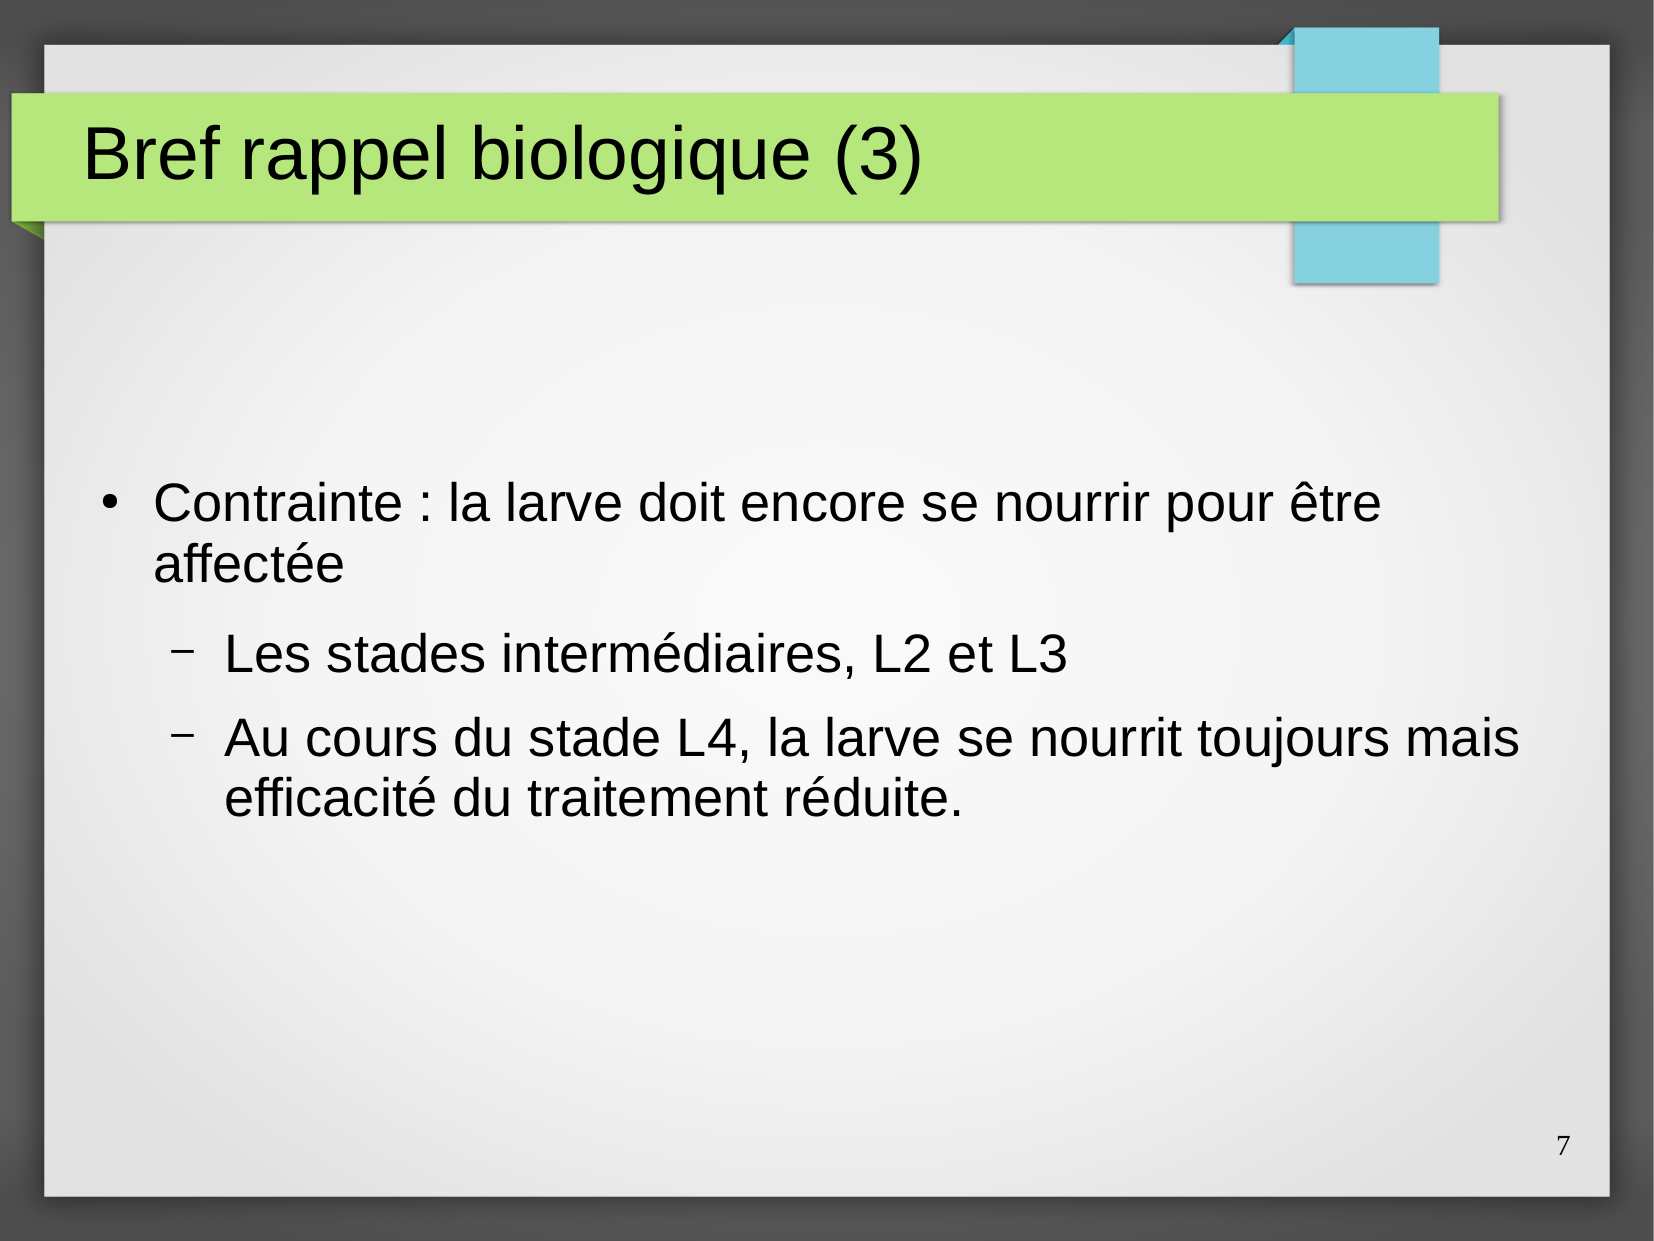

# Bref rappel biologique (3)
Contrainte : la larve doit encore se nourrir pour être affectée
Les stades intermédiaires, L2 et L3
Au cours du stade L4, la larve se nourrit toujours mais efficacité du traitement réduite.
7